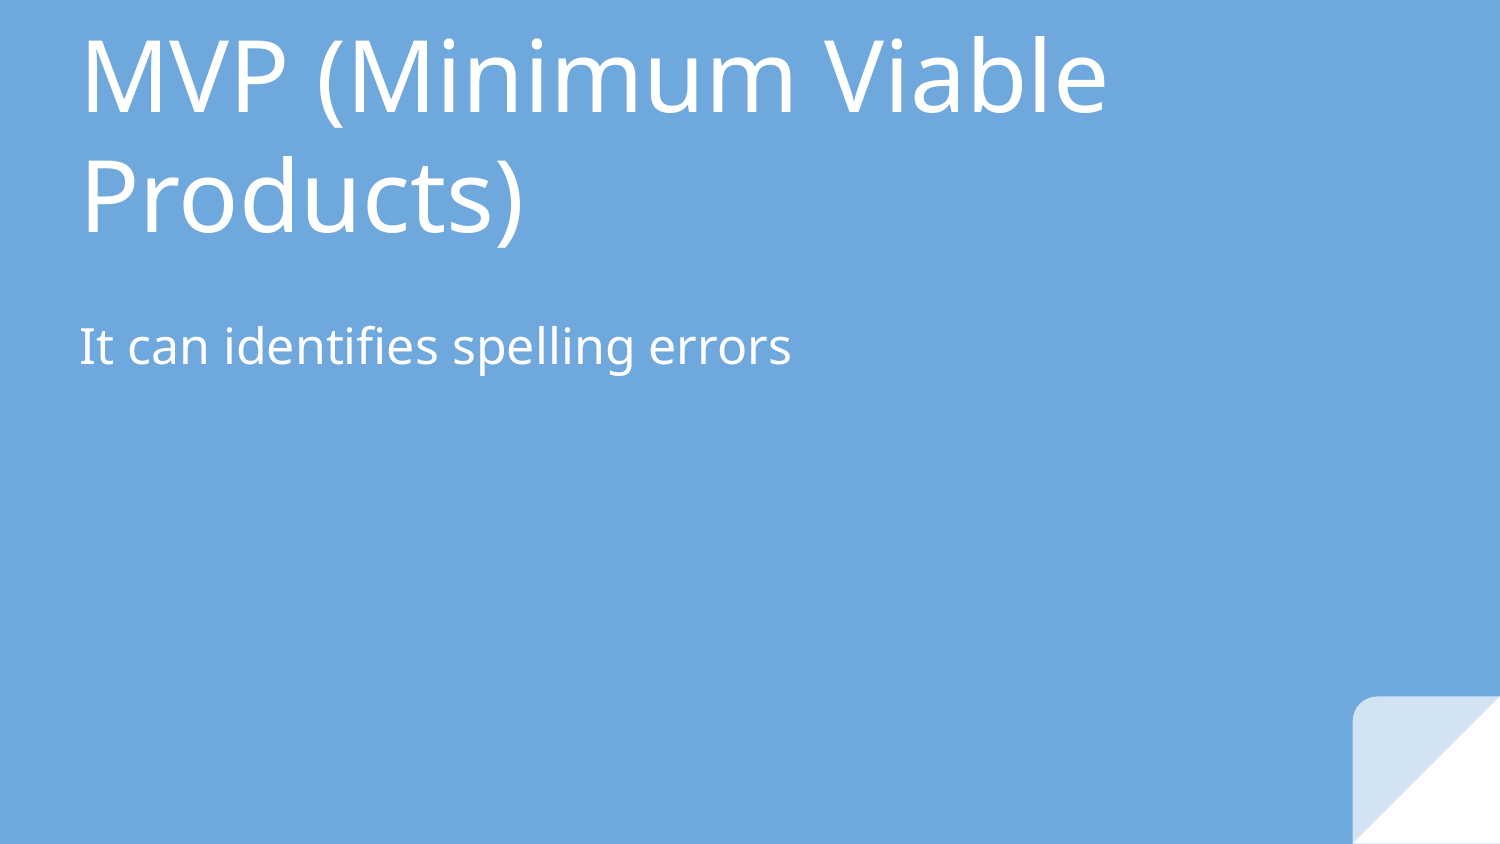

# MVP (Minimum Viable Products)
It can identifies spelling errors